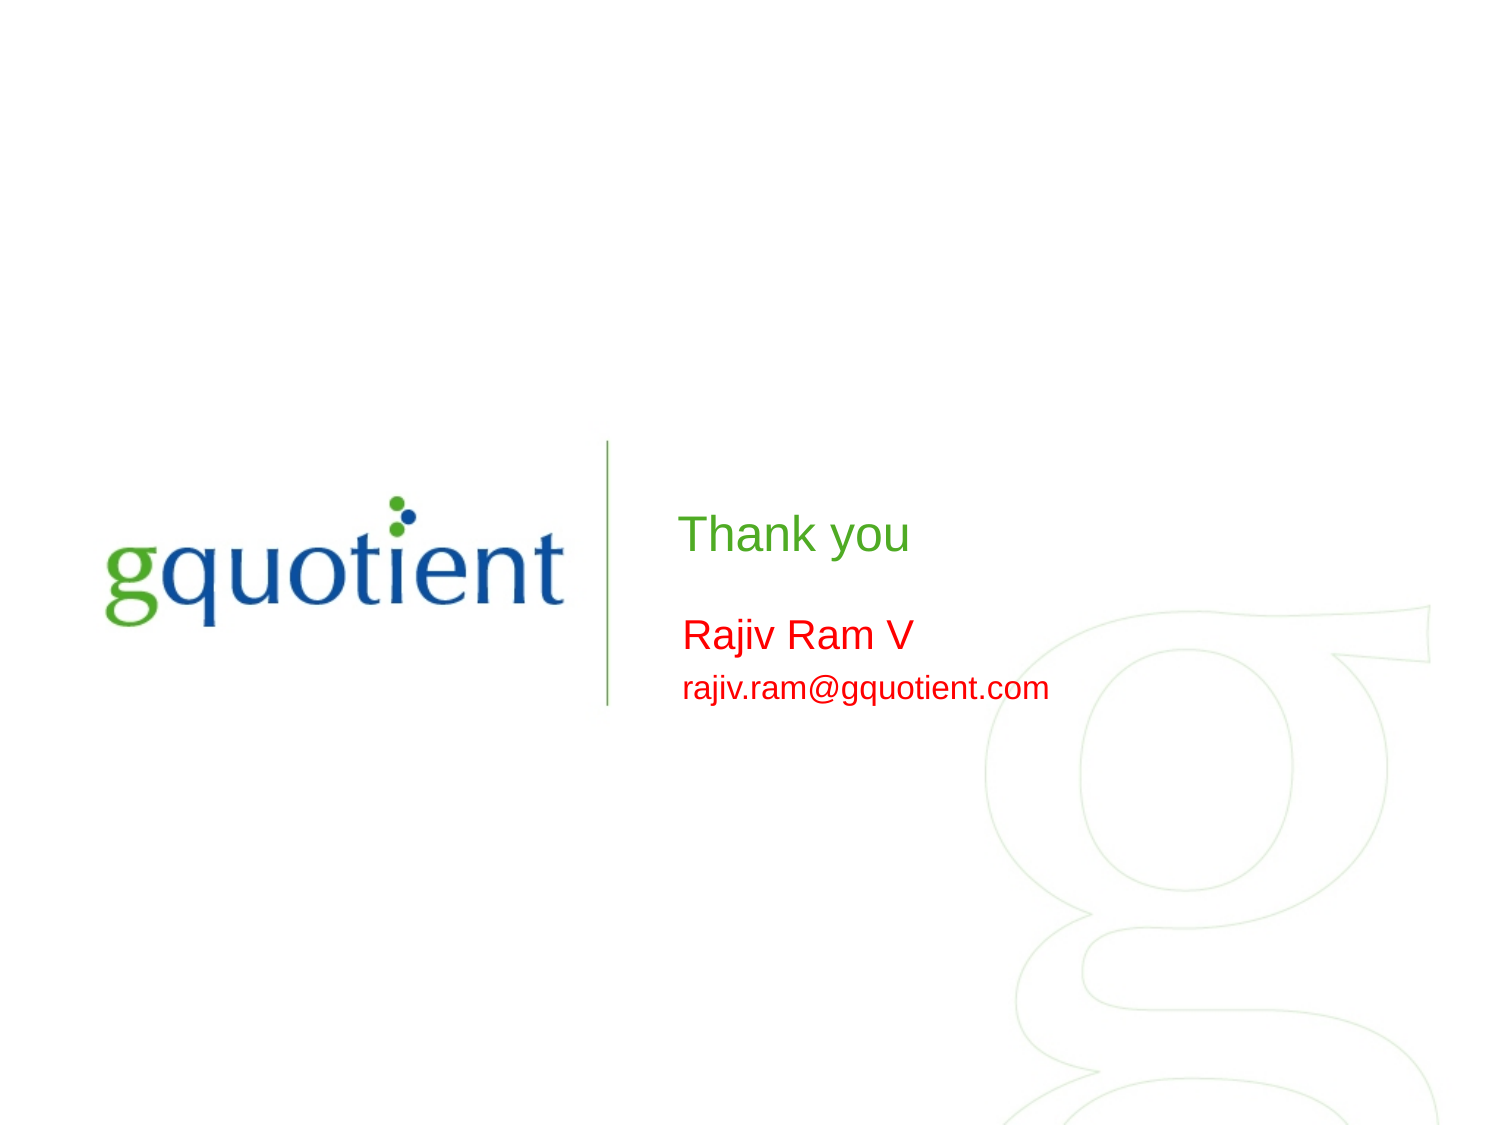

Thank you
# Rajiv Ram V
rajiv.ram@gquotient.com